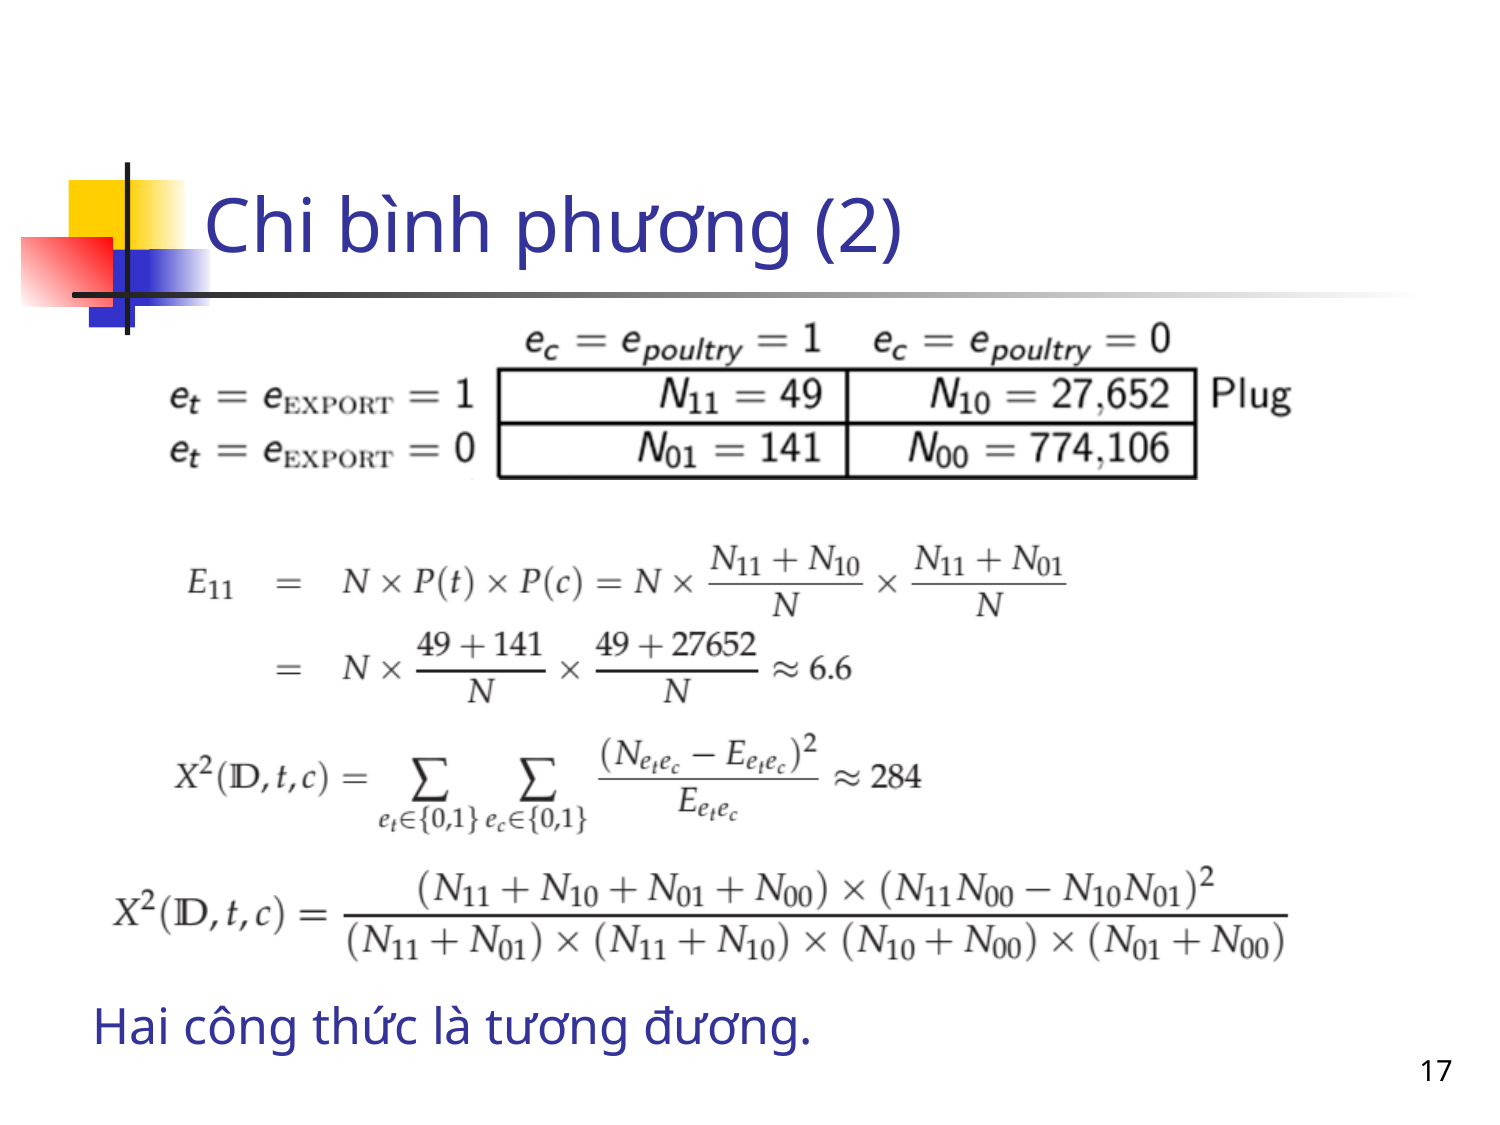

# Chi bình phương (2)
Hai công thức là tương đương.